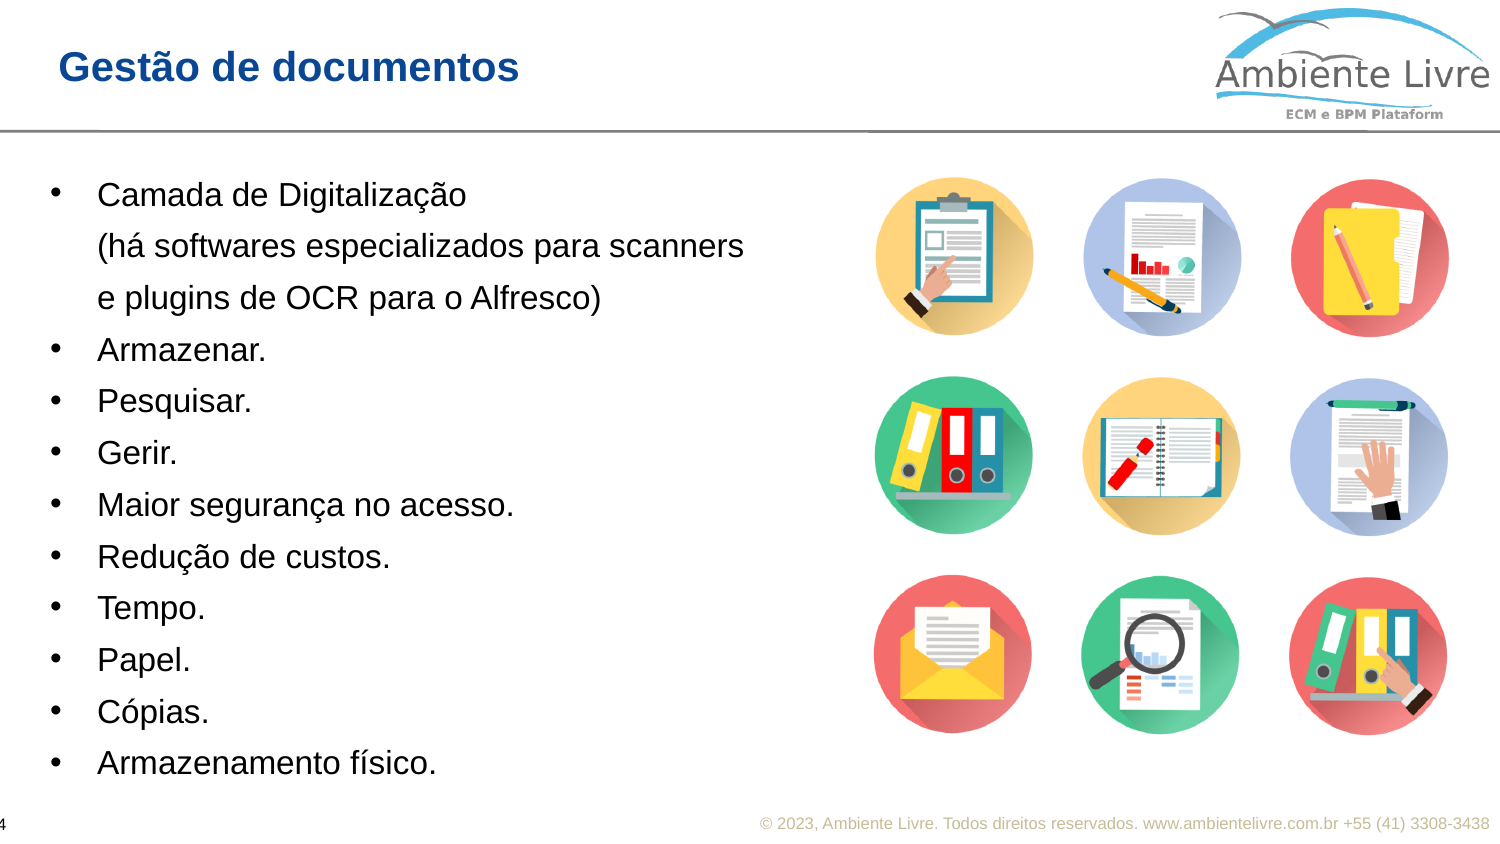

# Gestão de documentos
Camada de Digitalização
(há softwares especializados para scanners
e plugins de OCR para o Alfresco)
Armazenar.
Pesquisar.
Gerir.
Maior segurança no acesso.
Redução de custos.
Tempo.
Papel.
Cópias.
Armazenamento físico.